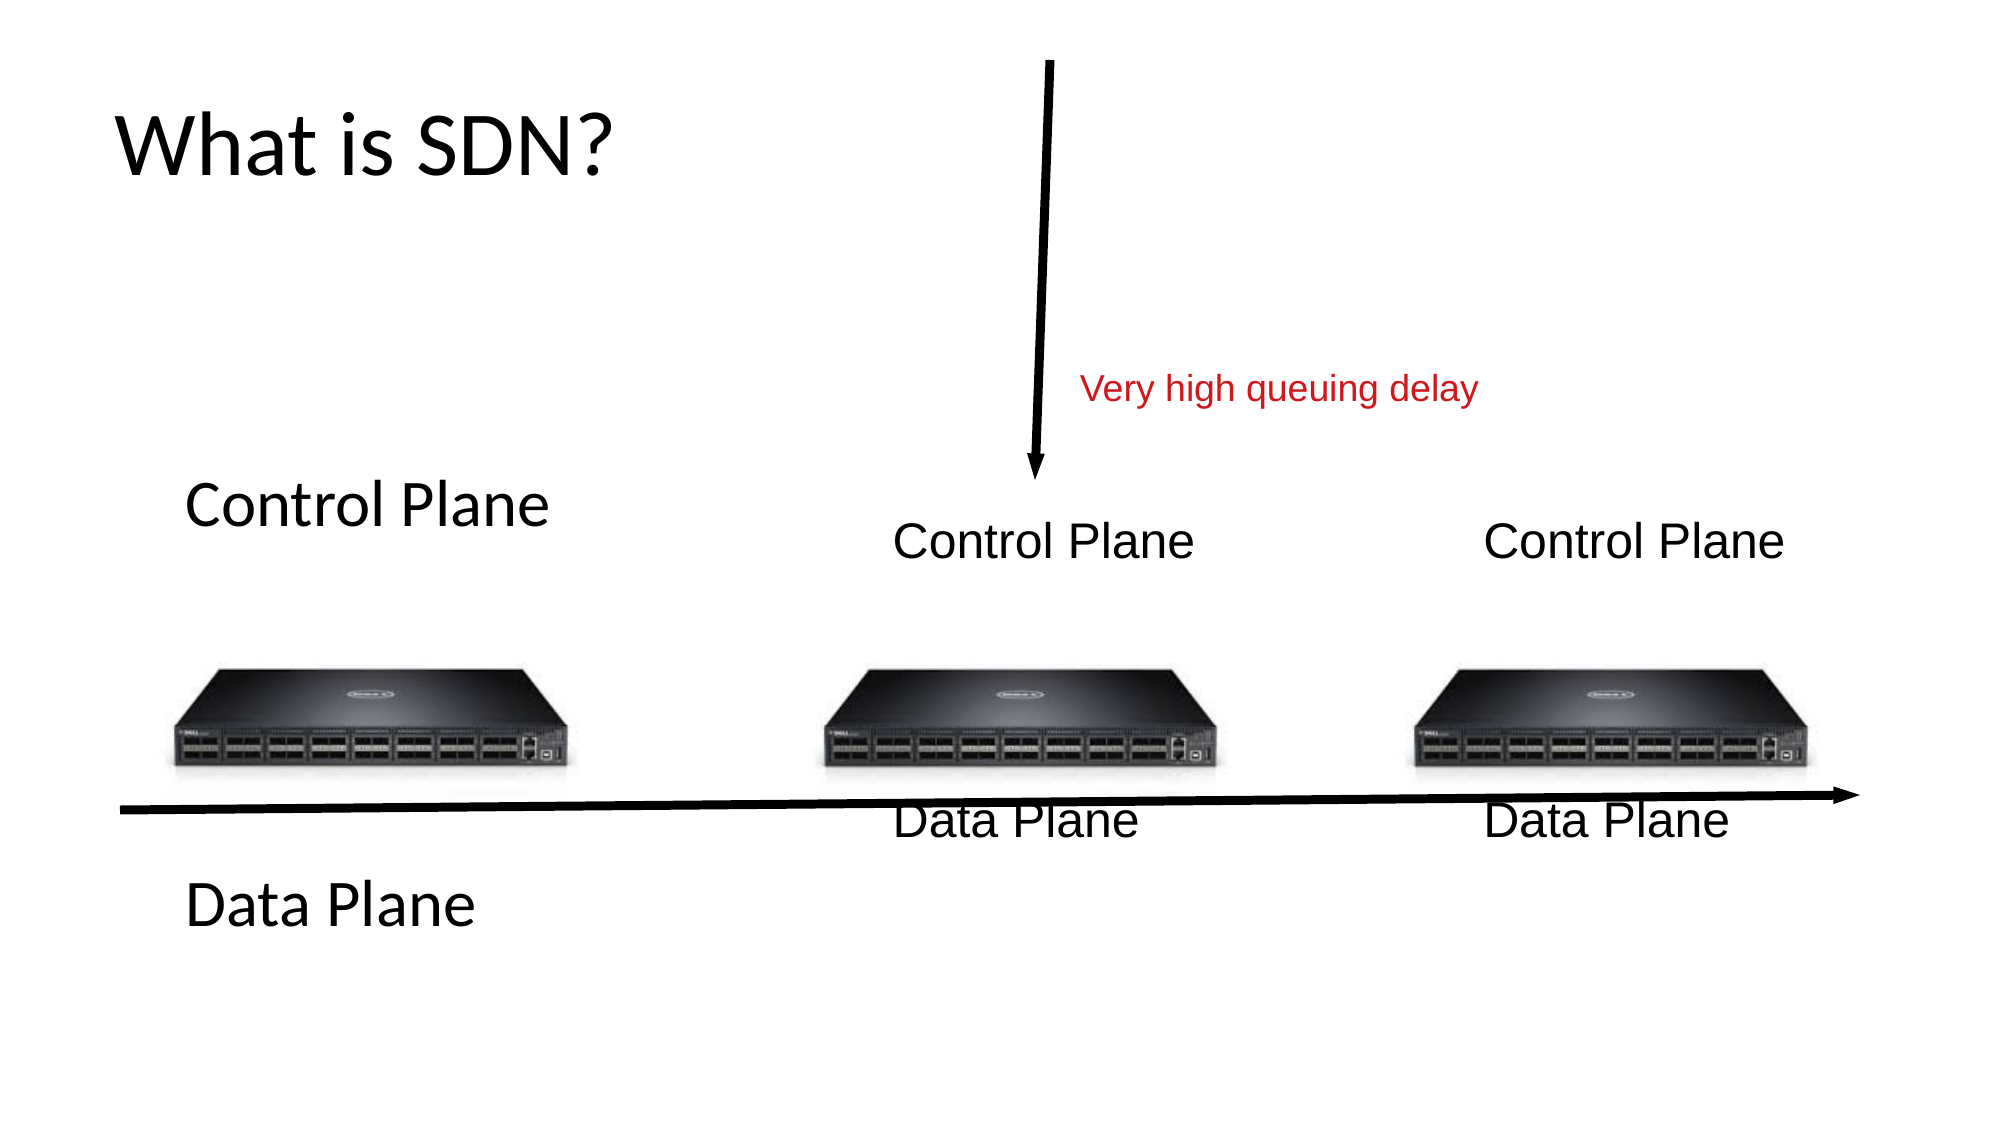

# What is SDN?
Control Plane
Data Plane
Very high queuing delay
Control Plane
Data Plane
Control Plane
Data Plane